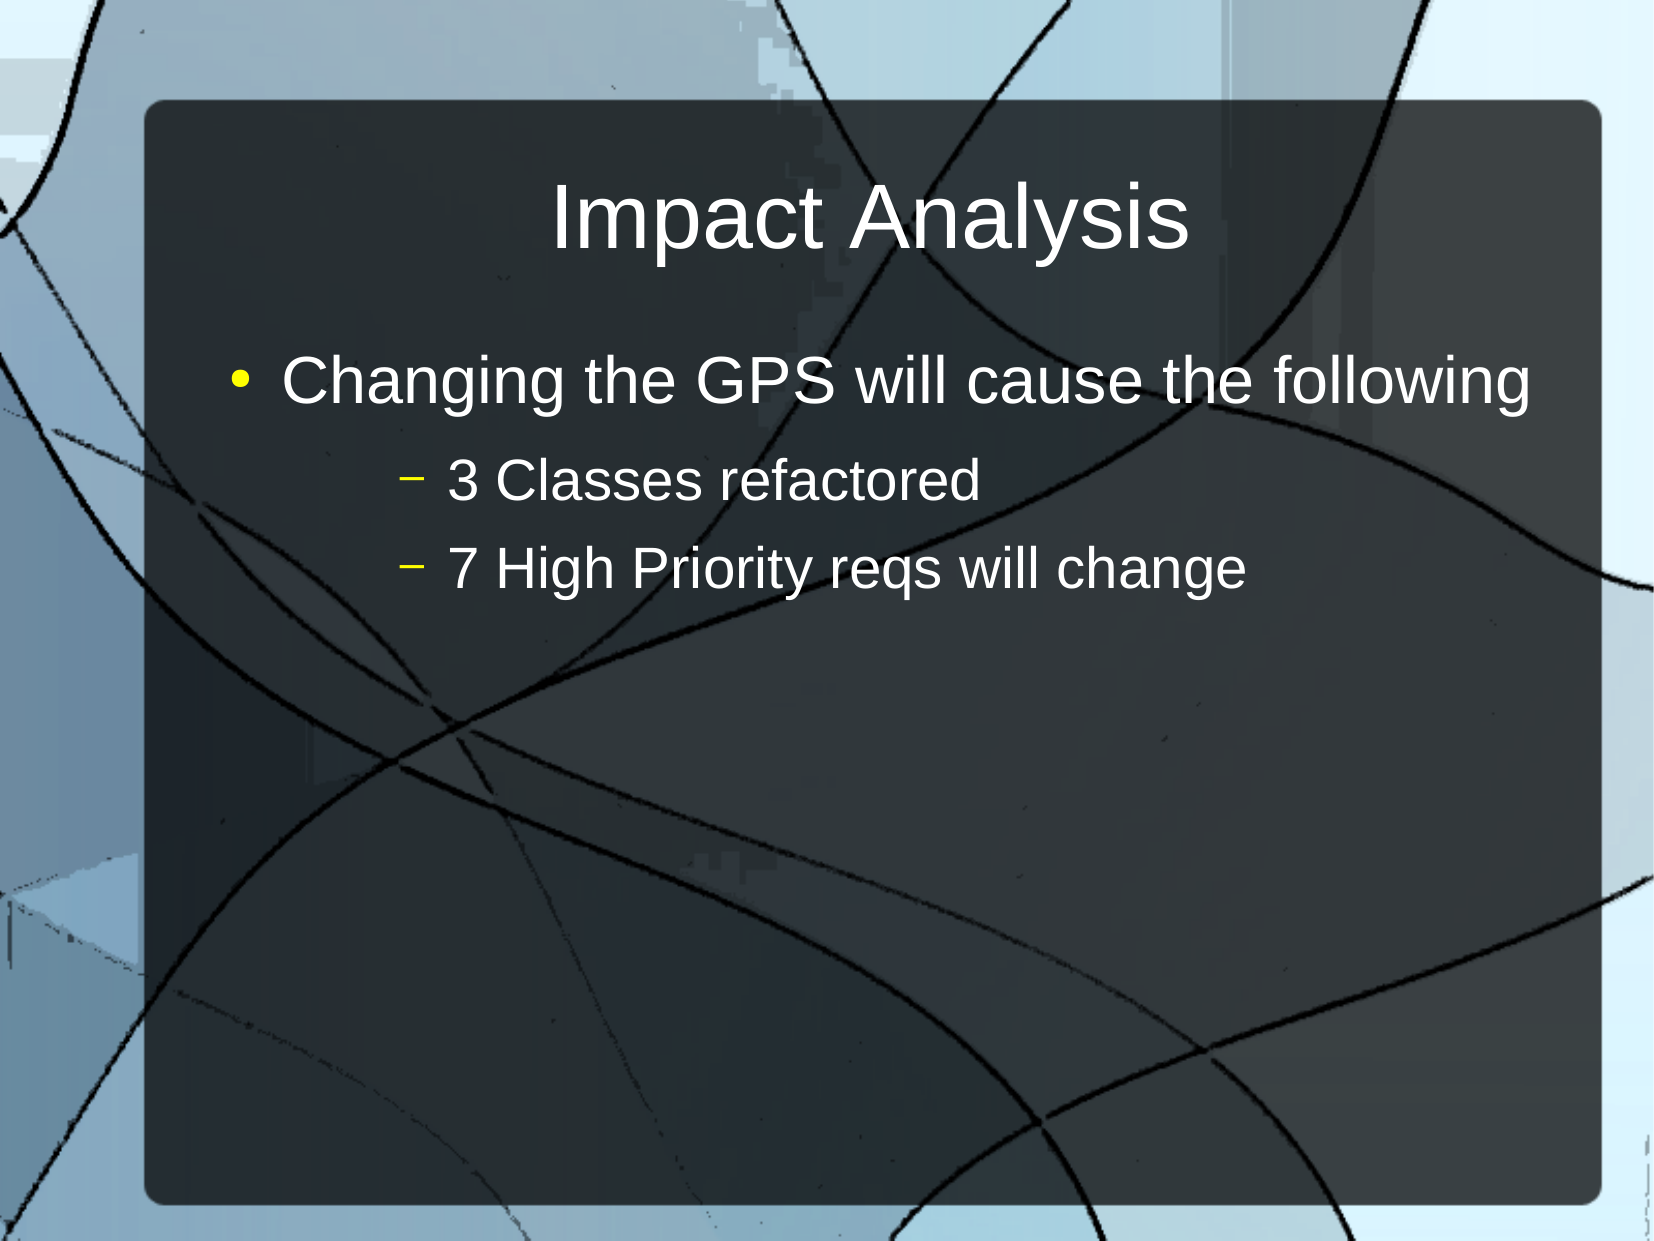

# Impact Analysis
Changing the GPS will cause the following
3 Classes refactored
7 High Priority reqs will change